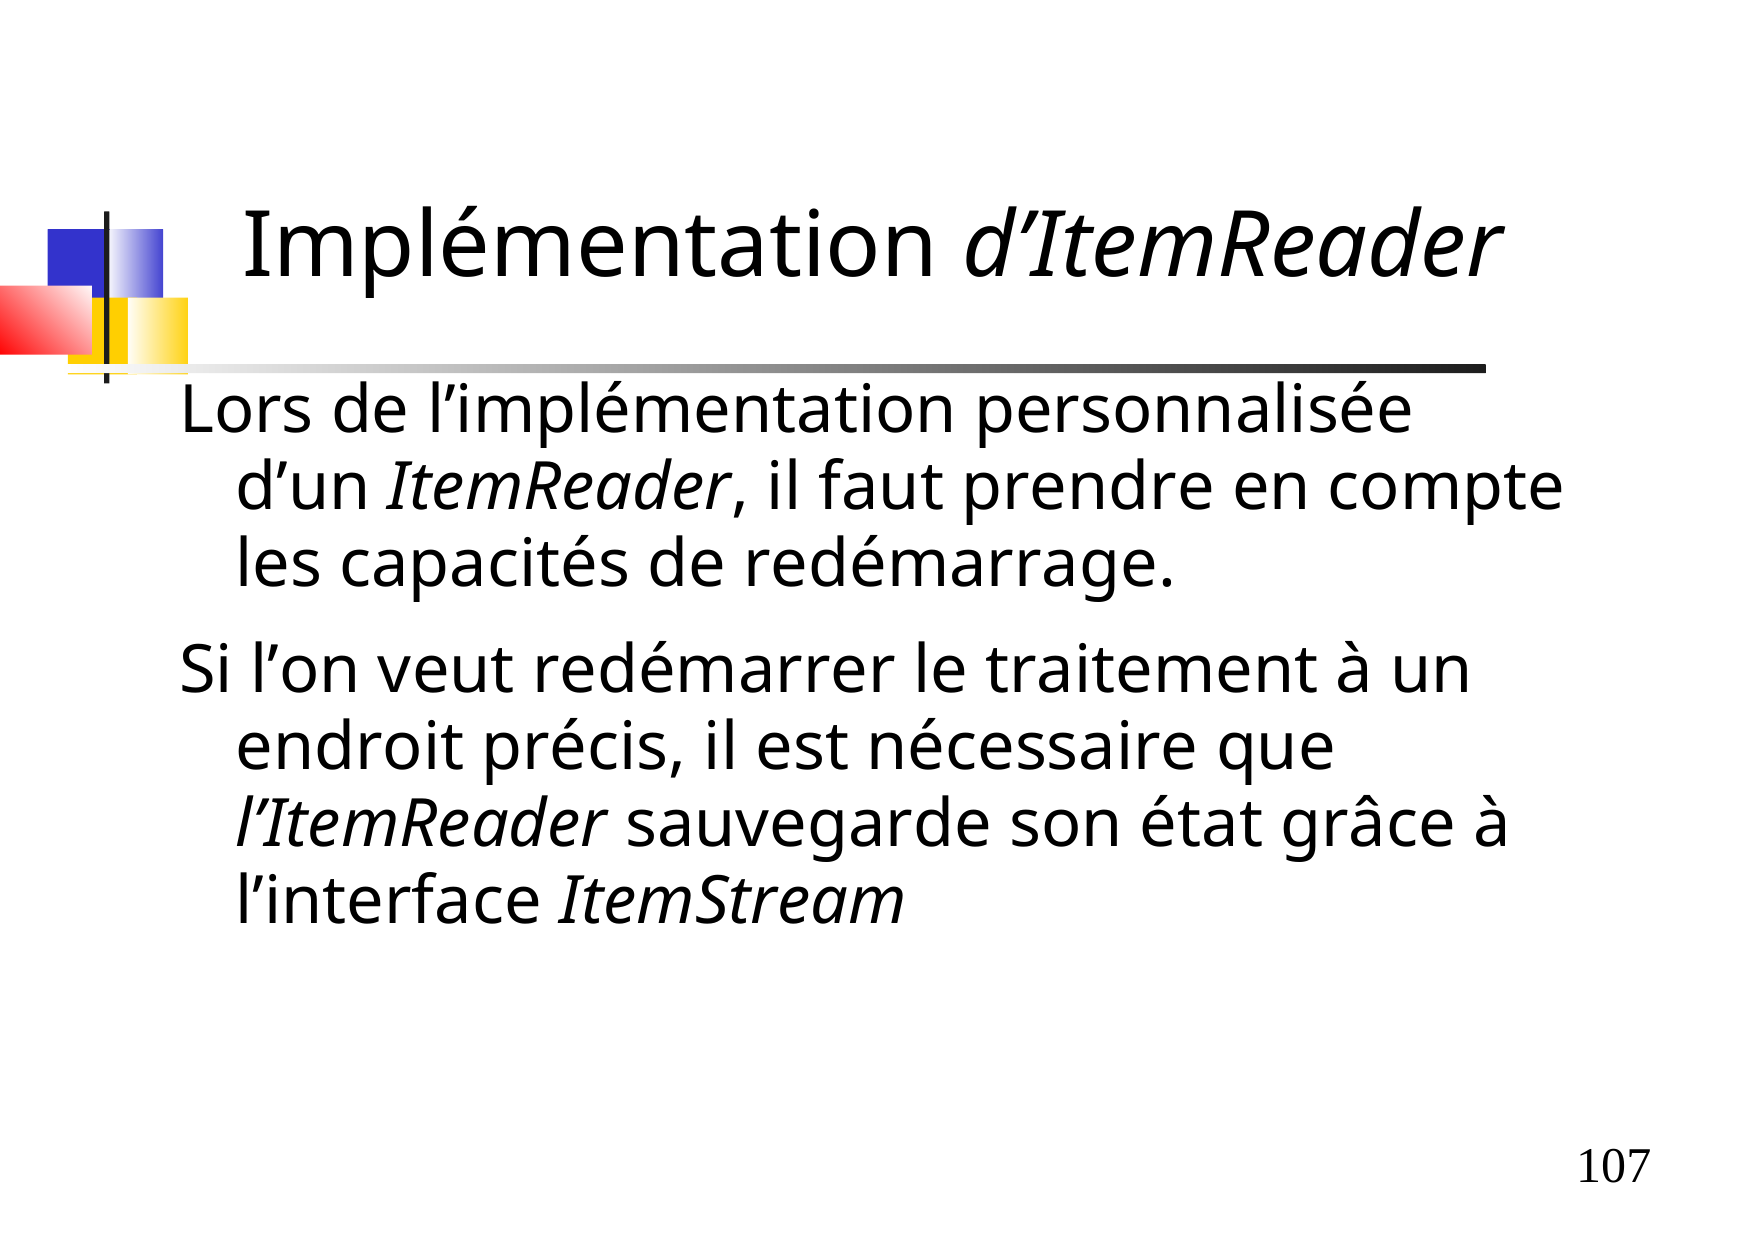

# Implémentation d’ItemReader
Lors de l’implémentation personnalisée d’un ItemReader, il faut prendre en compte les capacités de redémarrage.
Si l’on veut redémarrer le traitement à un endroit précis, il est nécessaire que l’ItemReader sauvegarde son état grâce à l’interface ItemStream